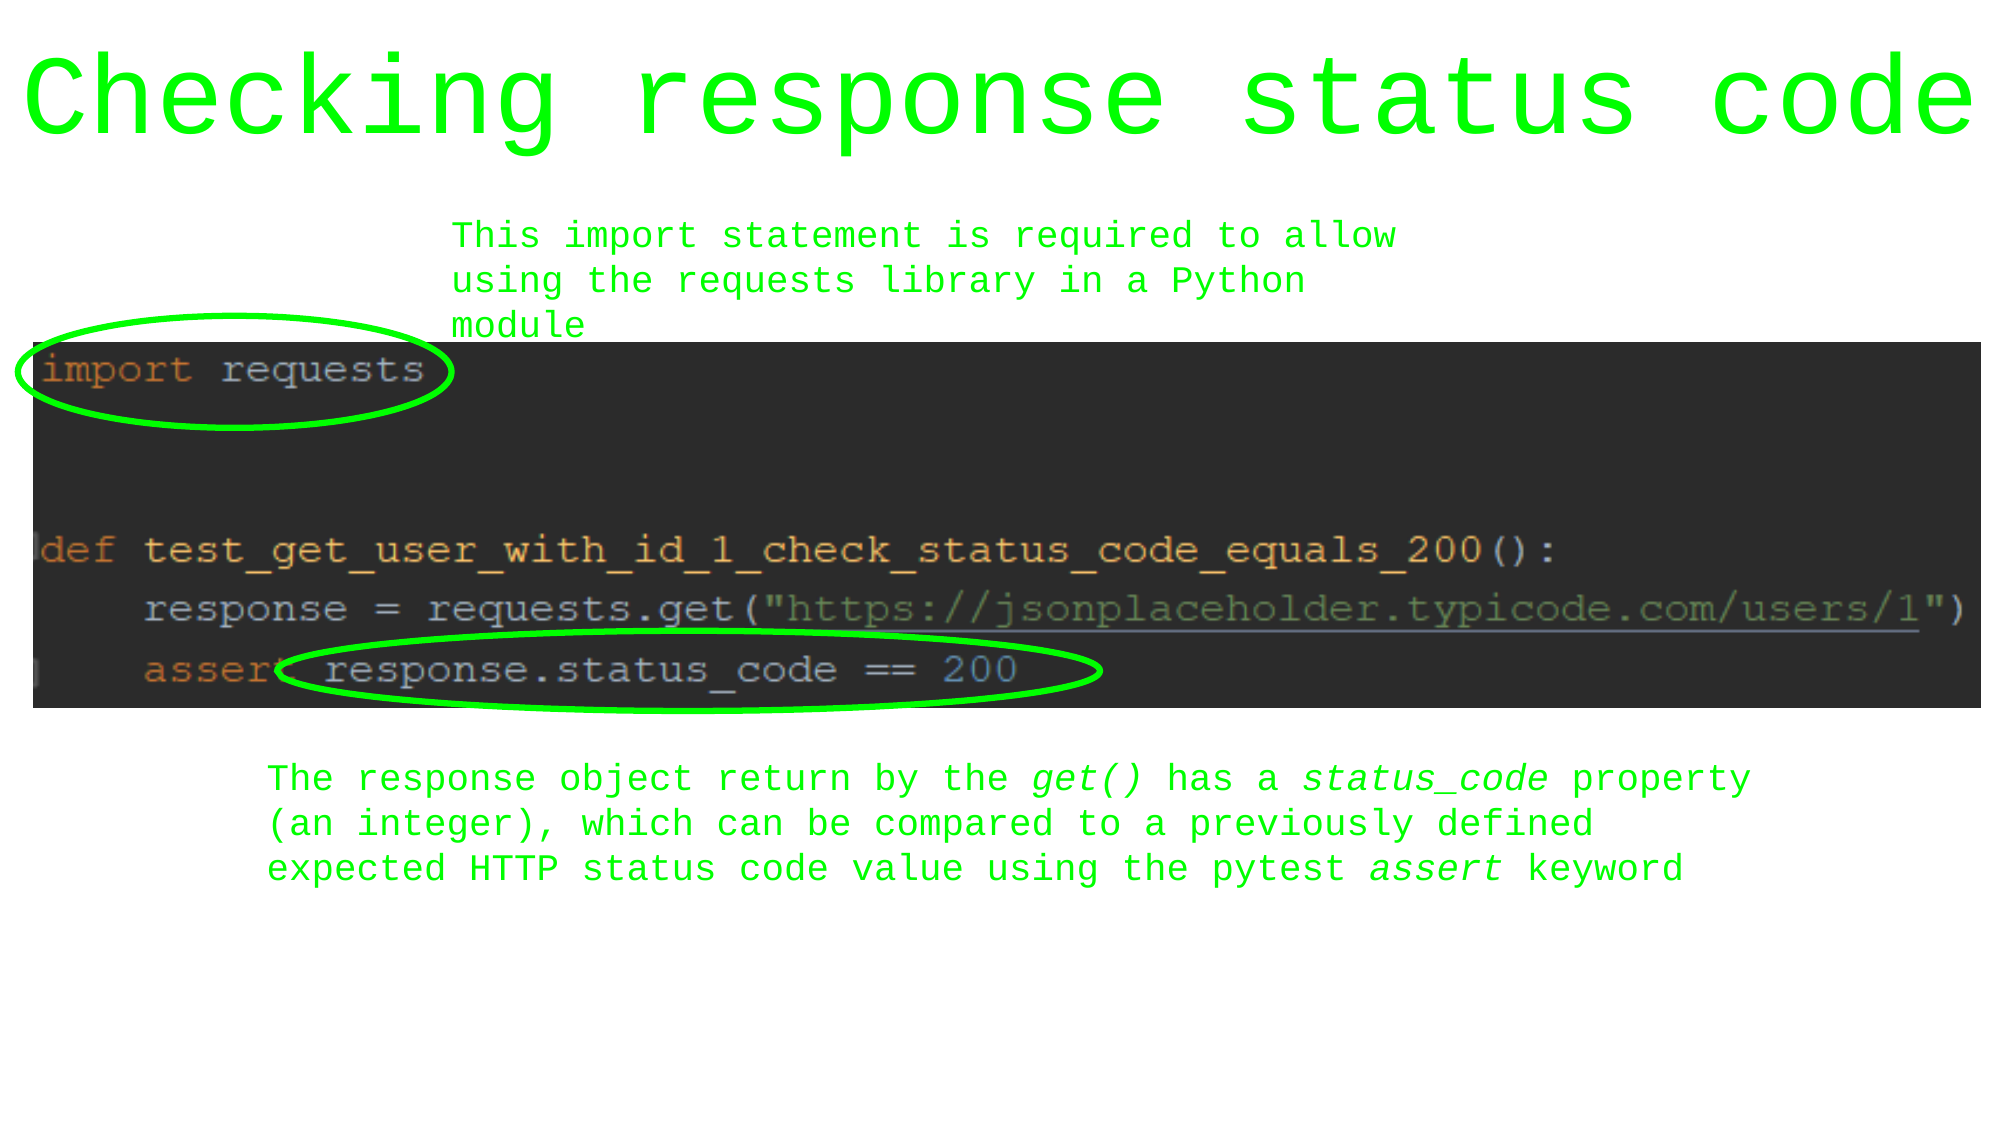

# Checking response status code
This import statement is required to allow using the requests library in a Python module
The response object return by the get() has a status_code property (an integer), which can be compared to a previously defined expected HTTP status code value using the pytest assert keyword